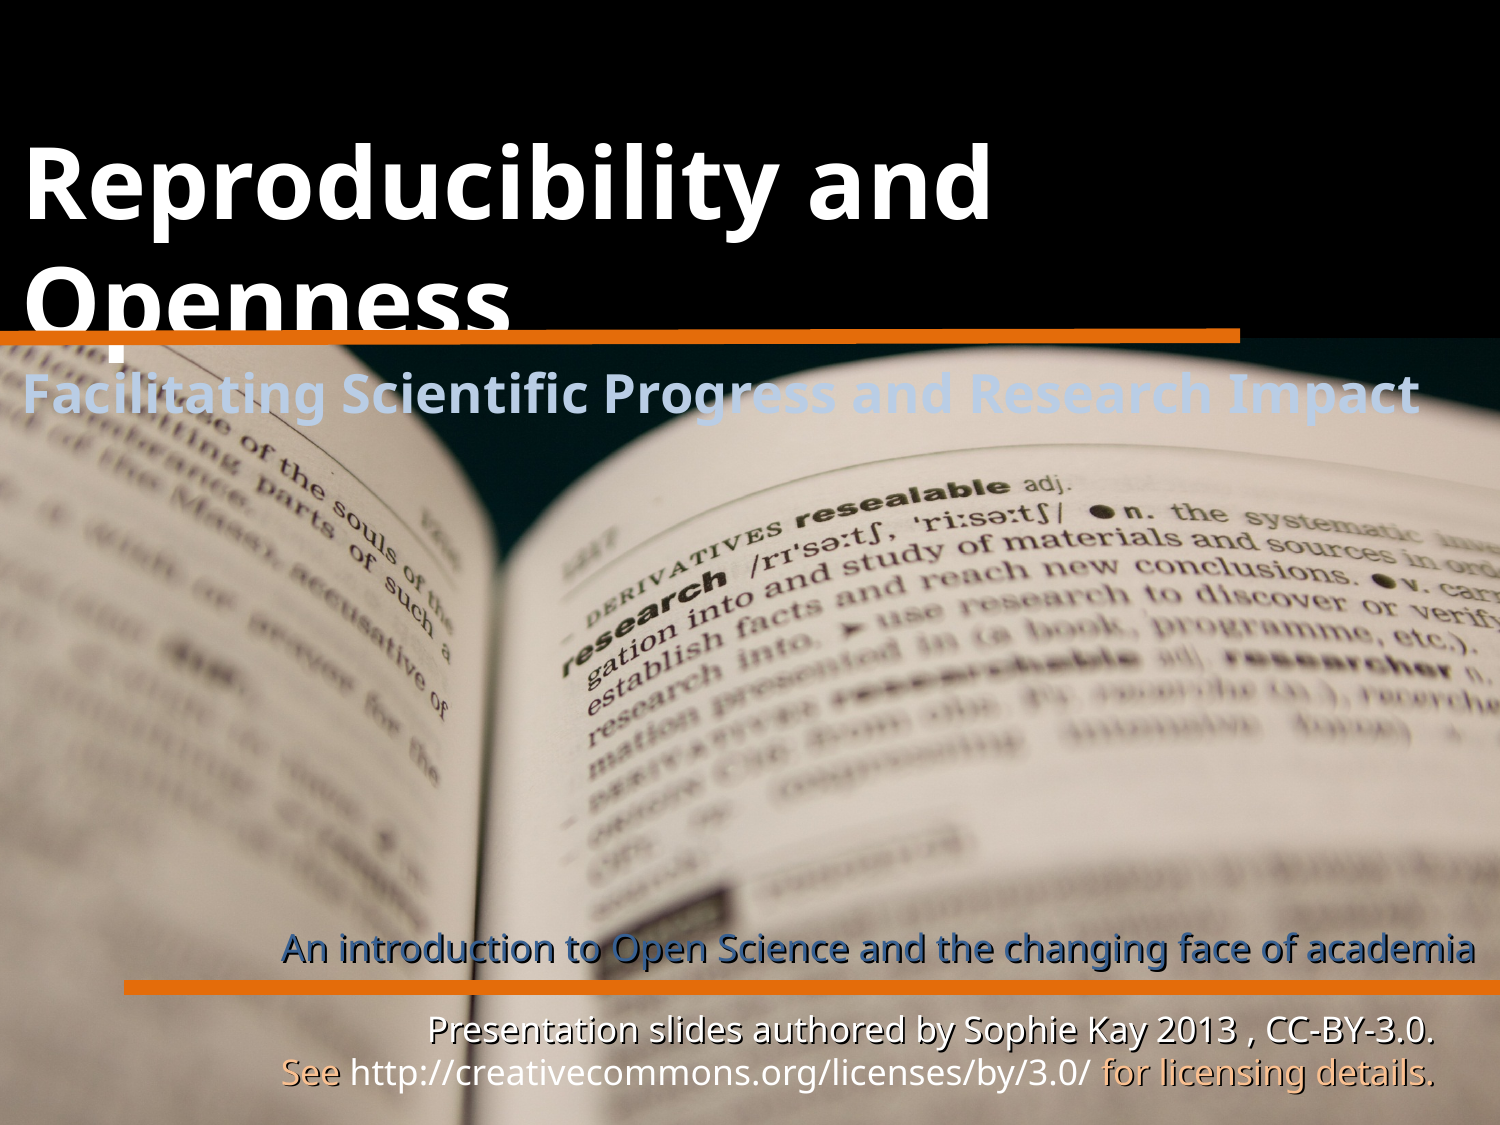

Reproducibility and Openness
Facilitating Scientific Progress and Research Impact
An introduction to Open Science and the changing face of academia
 Presentation slides authored by Sophie Kay 2013 , CC-BY-3.0.
See http://creativecommons.org/licenses/by/3.0/ for licensing details.